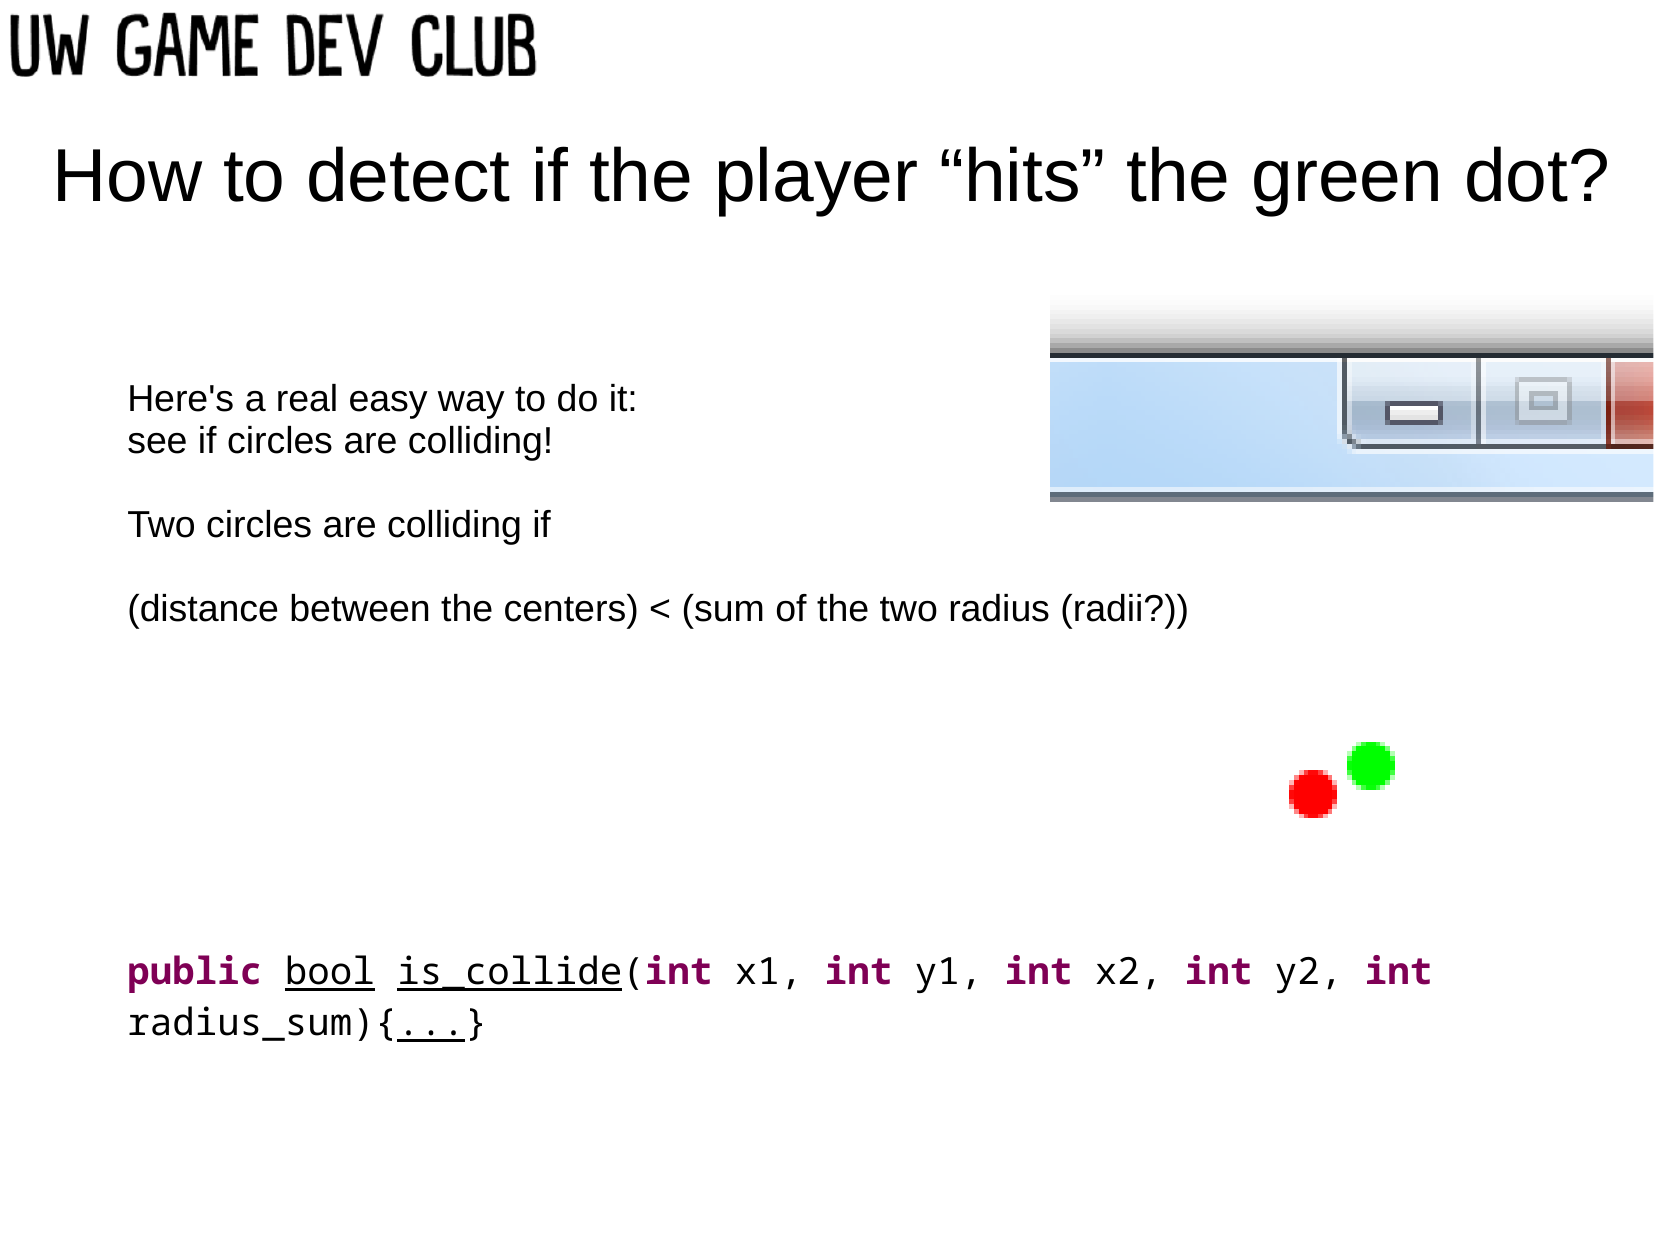

How to detect if the player “hits” the green dot?
Here's a real easy way to do it:
see if circles are colliding!
Two circles are colliding if
(distance between the centers) < (sum of the two radius (radii?))
public bool is_collide(int x1, int y1, int x2, int y2, int radius_sum){...}